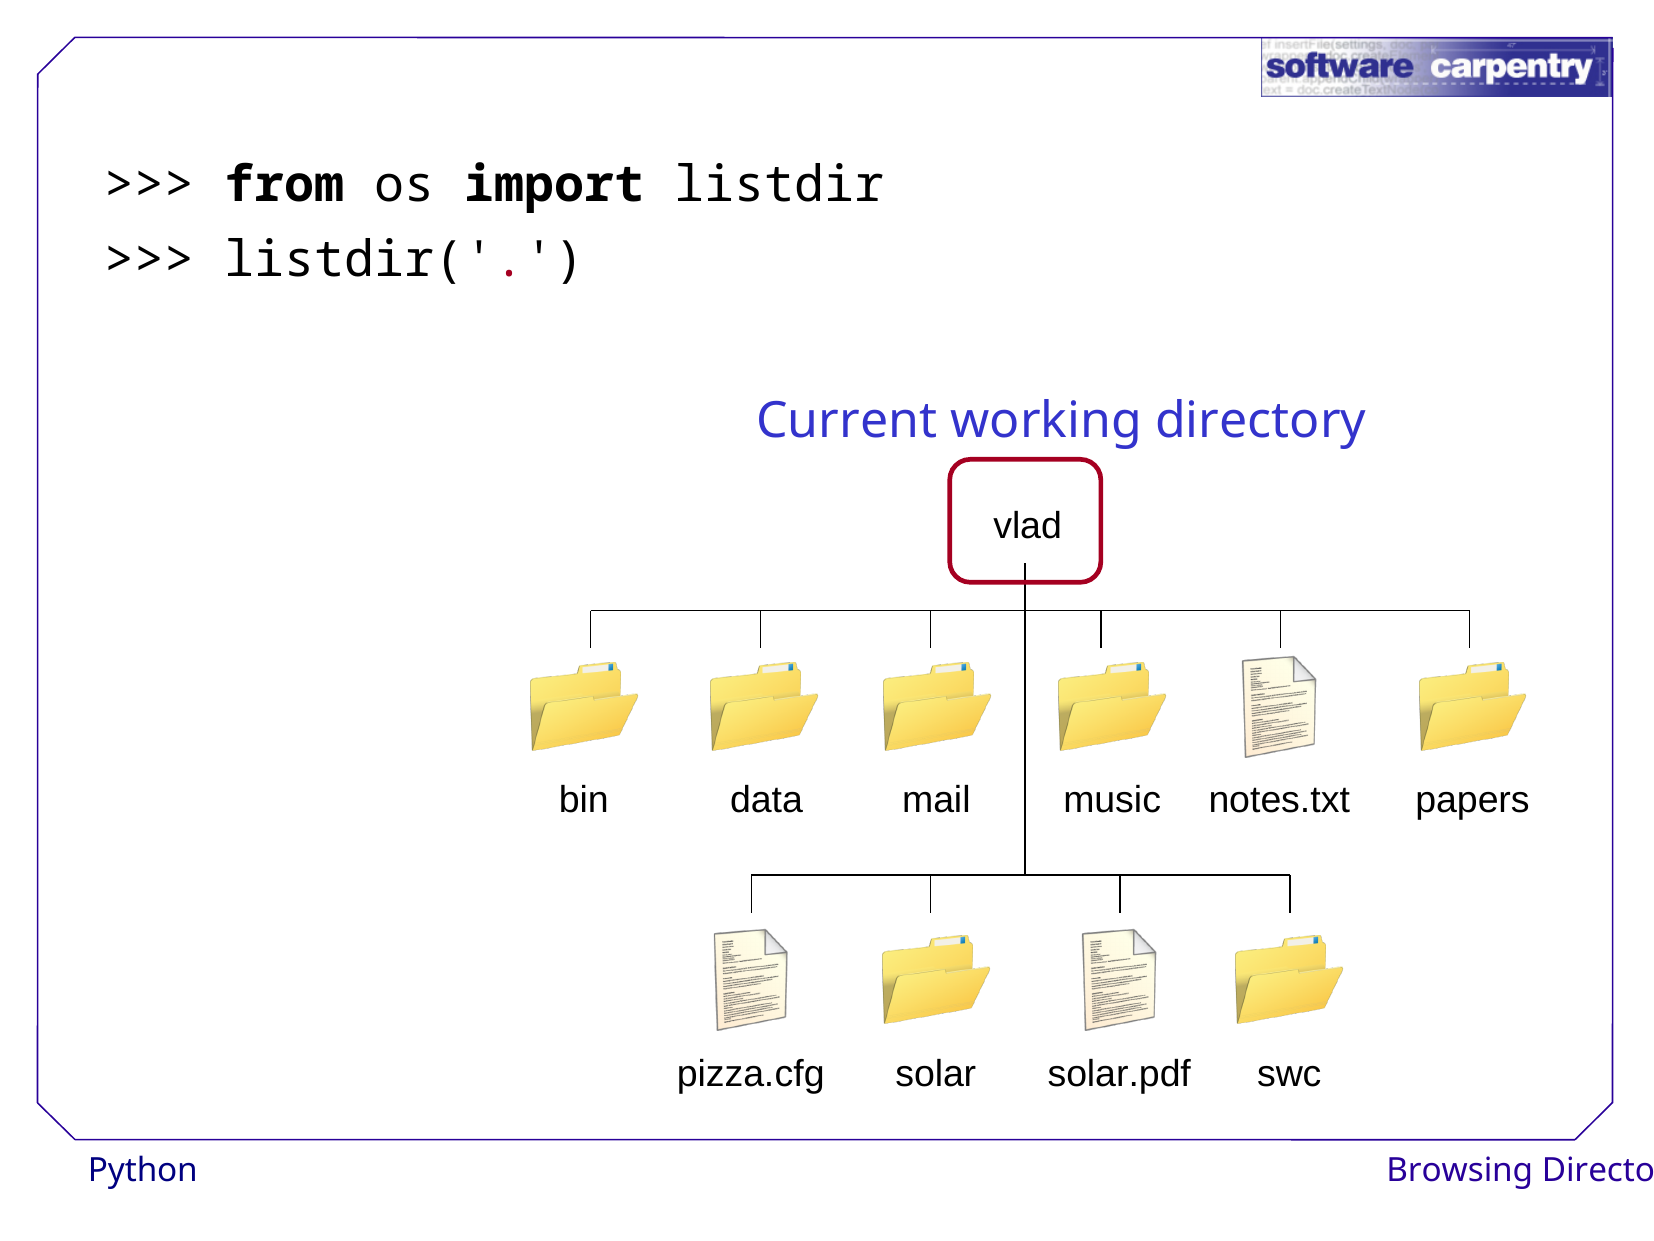

>>> from os import listdir
>>> listdir('.')
Current working directory
vlad
bin
data
mail
music
papers
notes.txt
solar
swc
pizza.cfg
solar.pdf